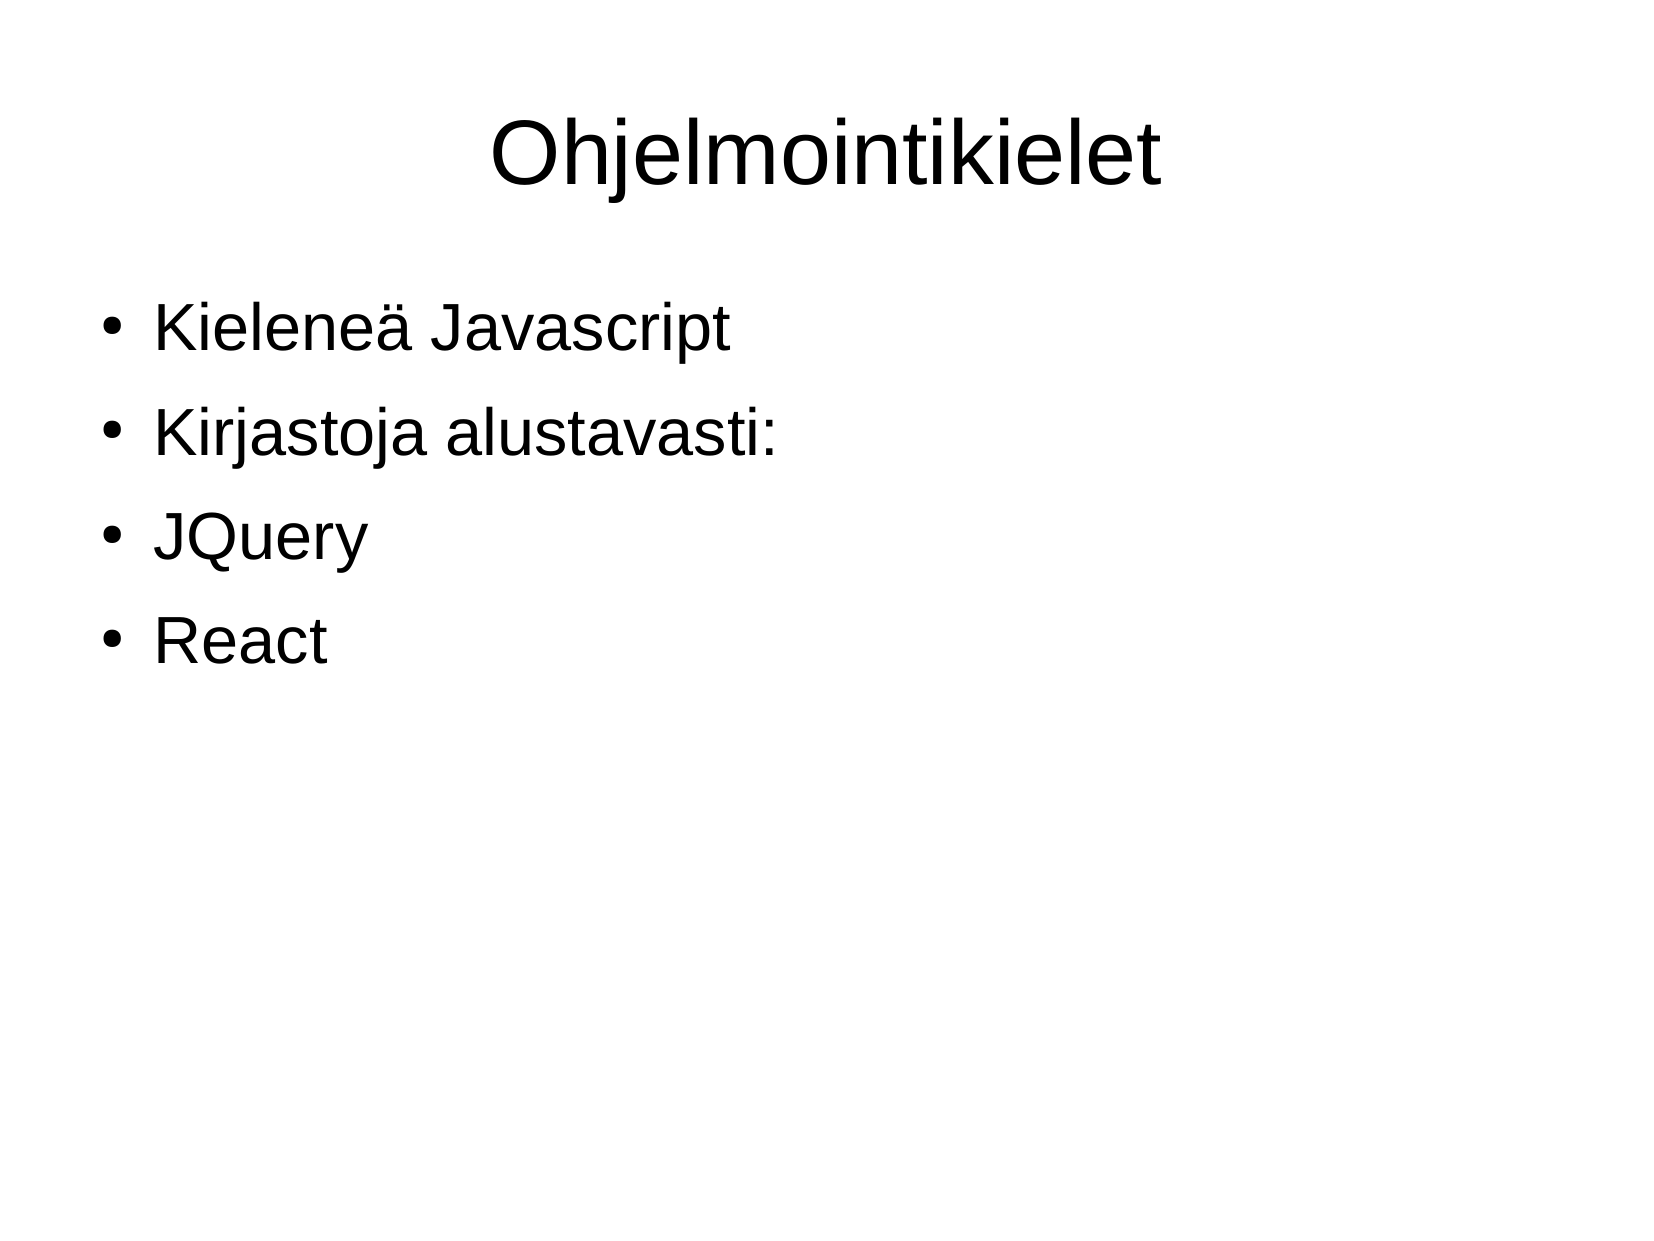

# Ohjelmointikielet
Kieleneä Javascript
Kirjastoja alustavasti:
JQuery
React